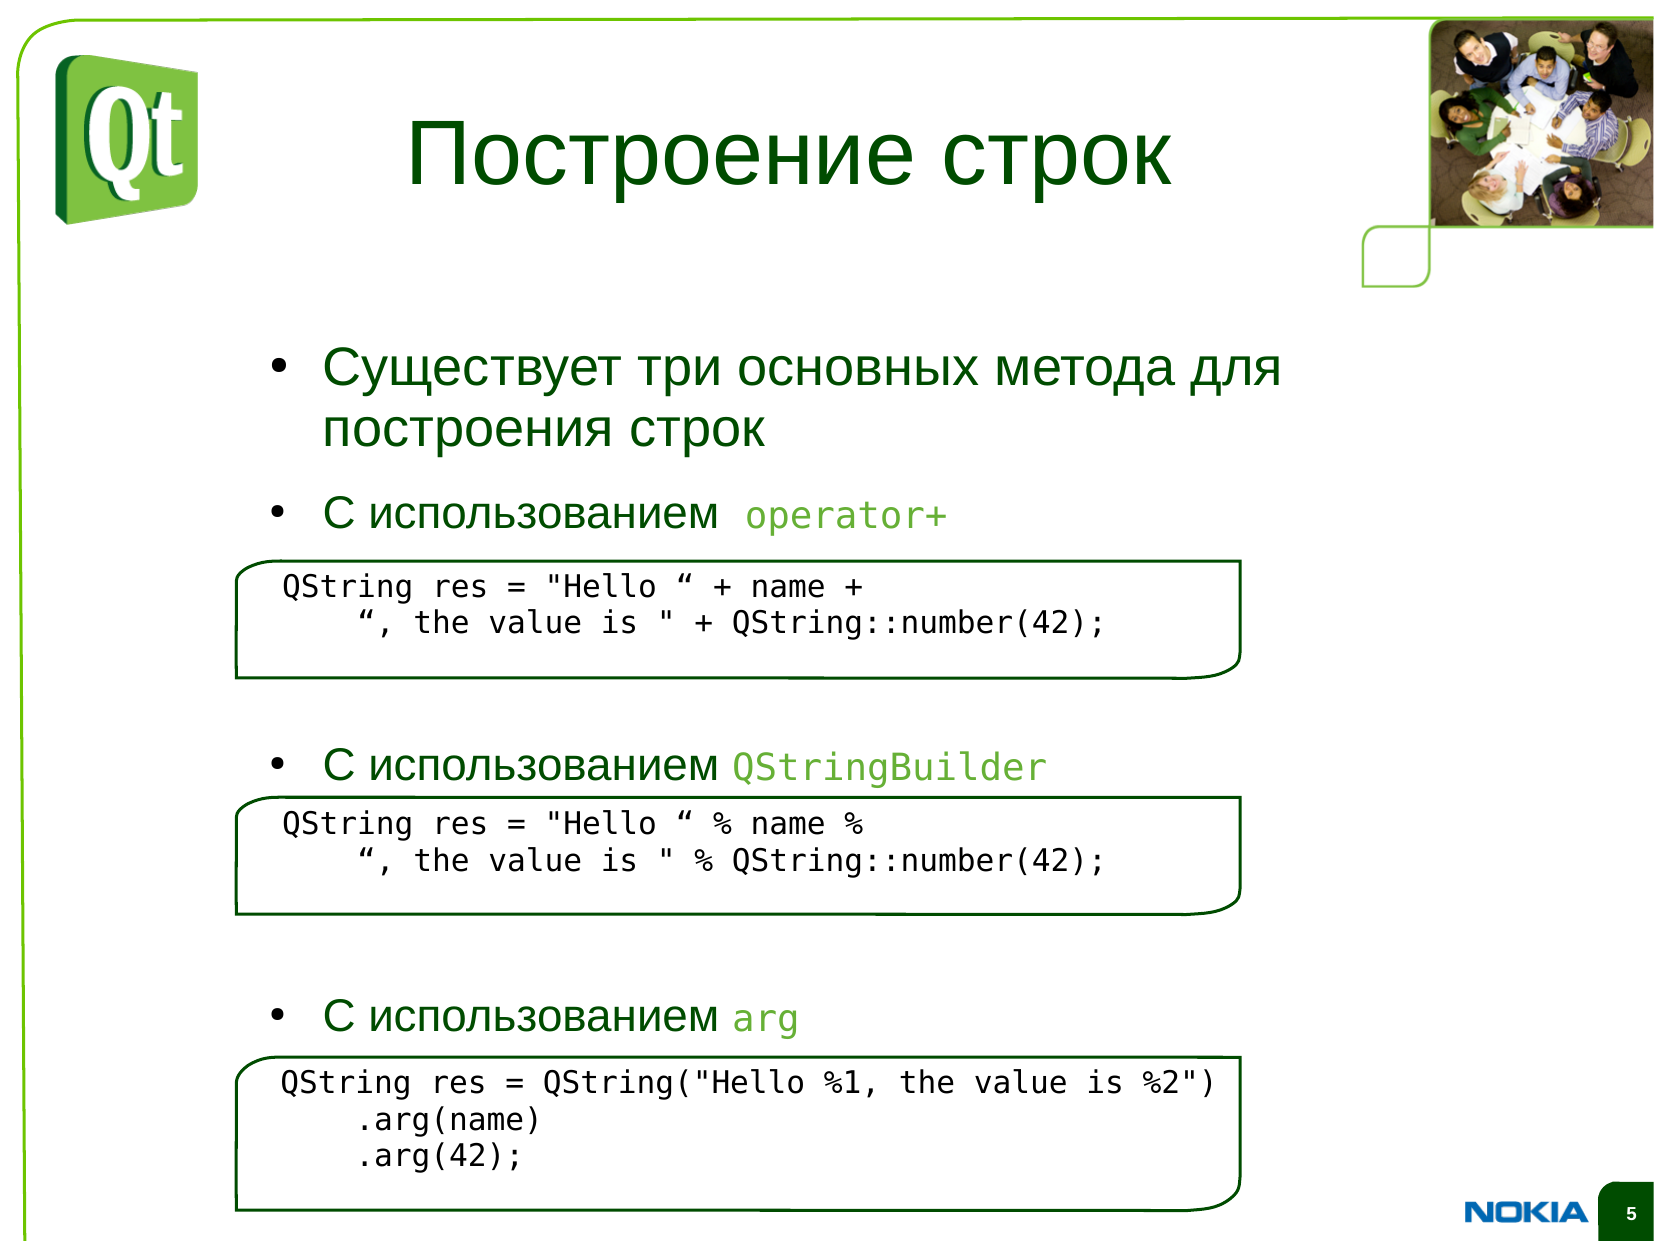

# Построение строк
Существует три основных метода для построения строк
С использованием operator+
С использованием QStringBuilder
С использованием arg
QString res = "Hello “ + name +
 “, the value is " + QString::number(42);
QString res = "Hello “ % name %
 “, the value is " % QString::number(42);
QString res = QString("Hello %1, the value is %2")
 .arg(name)
 .arg(42);